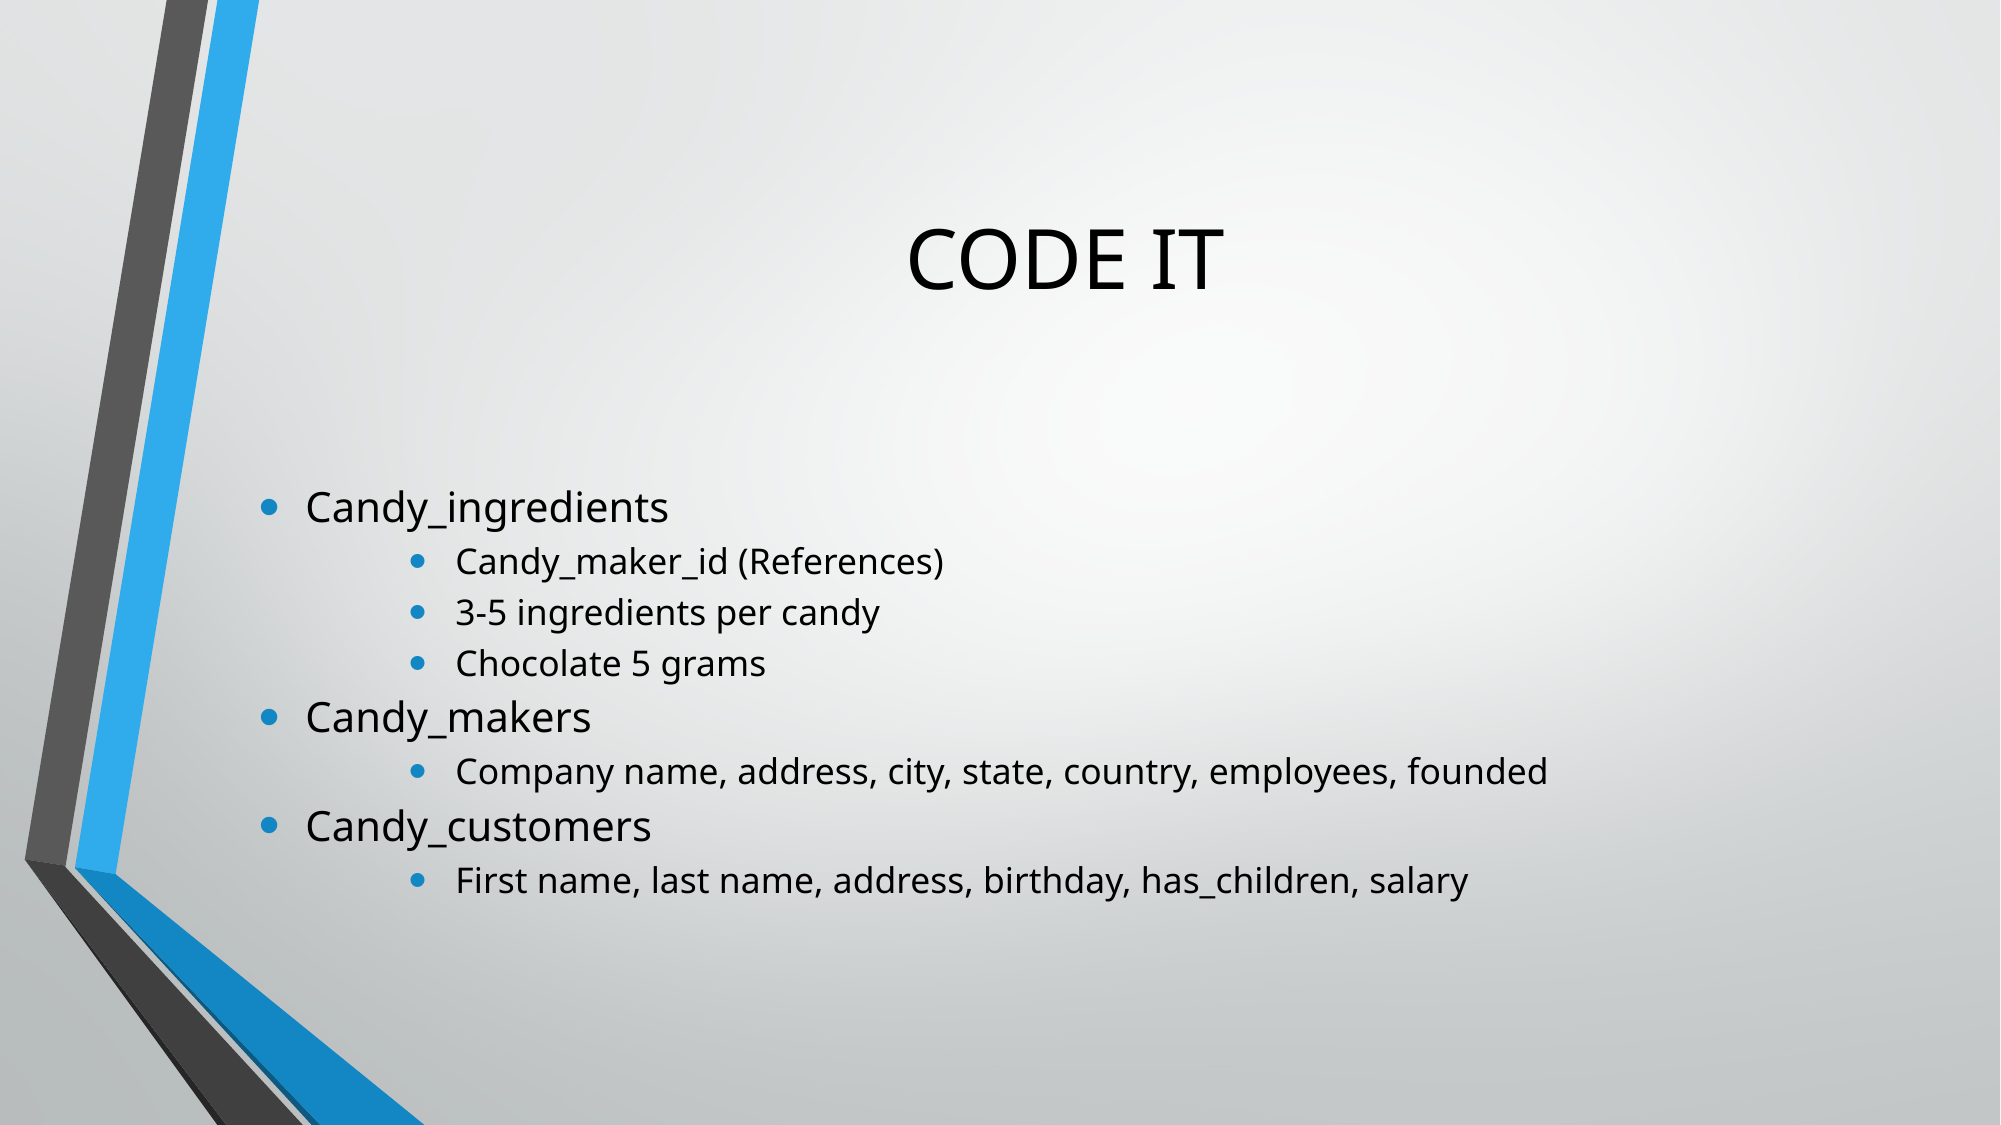

# CODE IT
Candy_ingredients
Candy_maker_id (References)
3-5 ingredients per candy
Chocolate 5 grams
Candy_makers
Company name, address, city, state, country, employees, founded
Candy_customers
First name, last name, address, birthday, has_children, salary